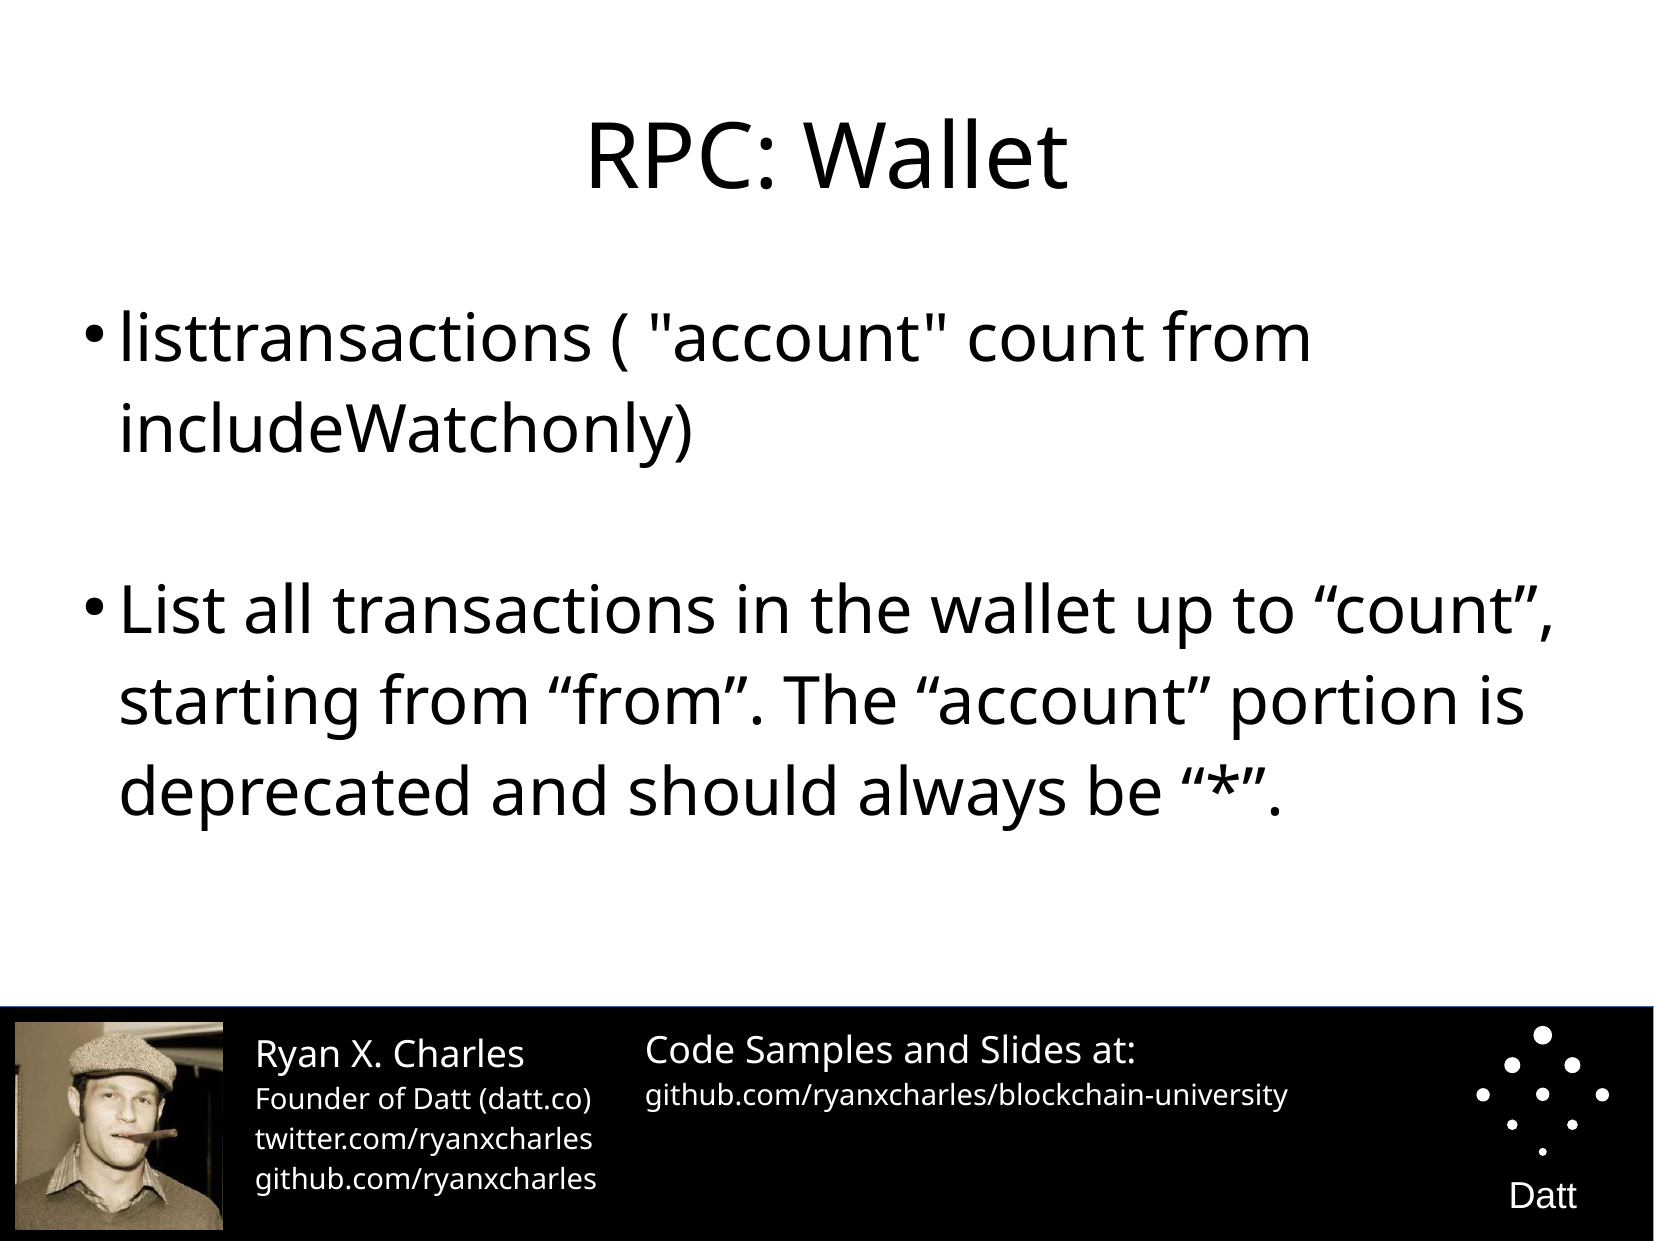

# RPC: Wallet
listtransactions ( "account" count from includeWatchonly)
List all transactions in the wallet up to “count”, starting from “from”. The “account” portion is deprecated and should always be “*”.
Code Samples and Slides at:
github.com/ryanxcharles/blockchain-university
Ryan X. Charles
Founder of Datt (datt.co)
twitter.com/ryanxcharles
github.com/ryanxcharles
Datt